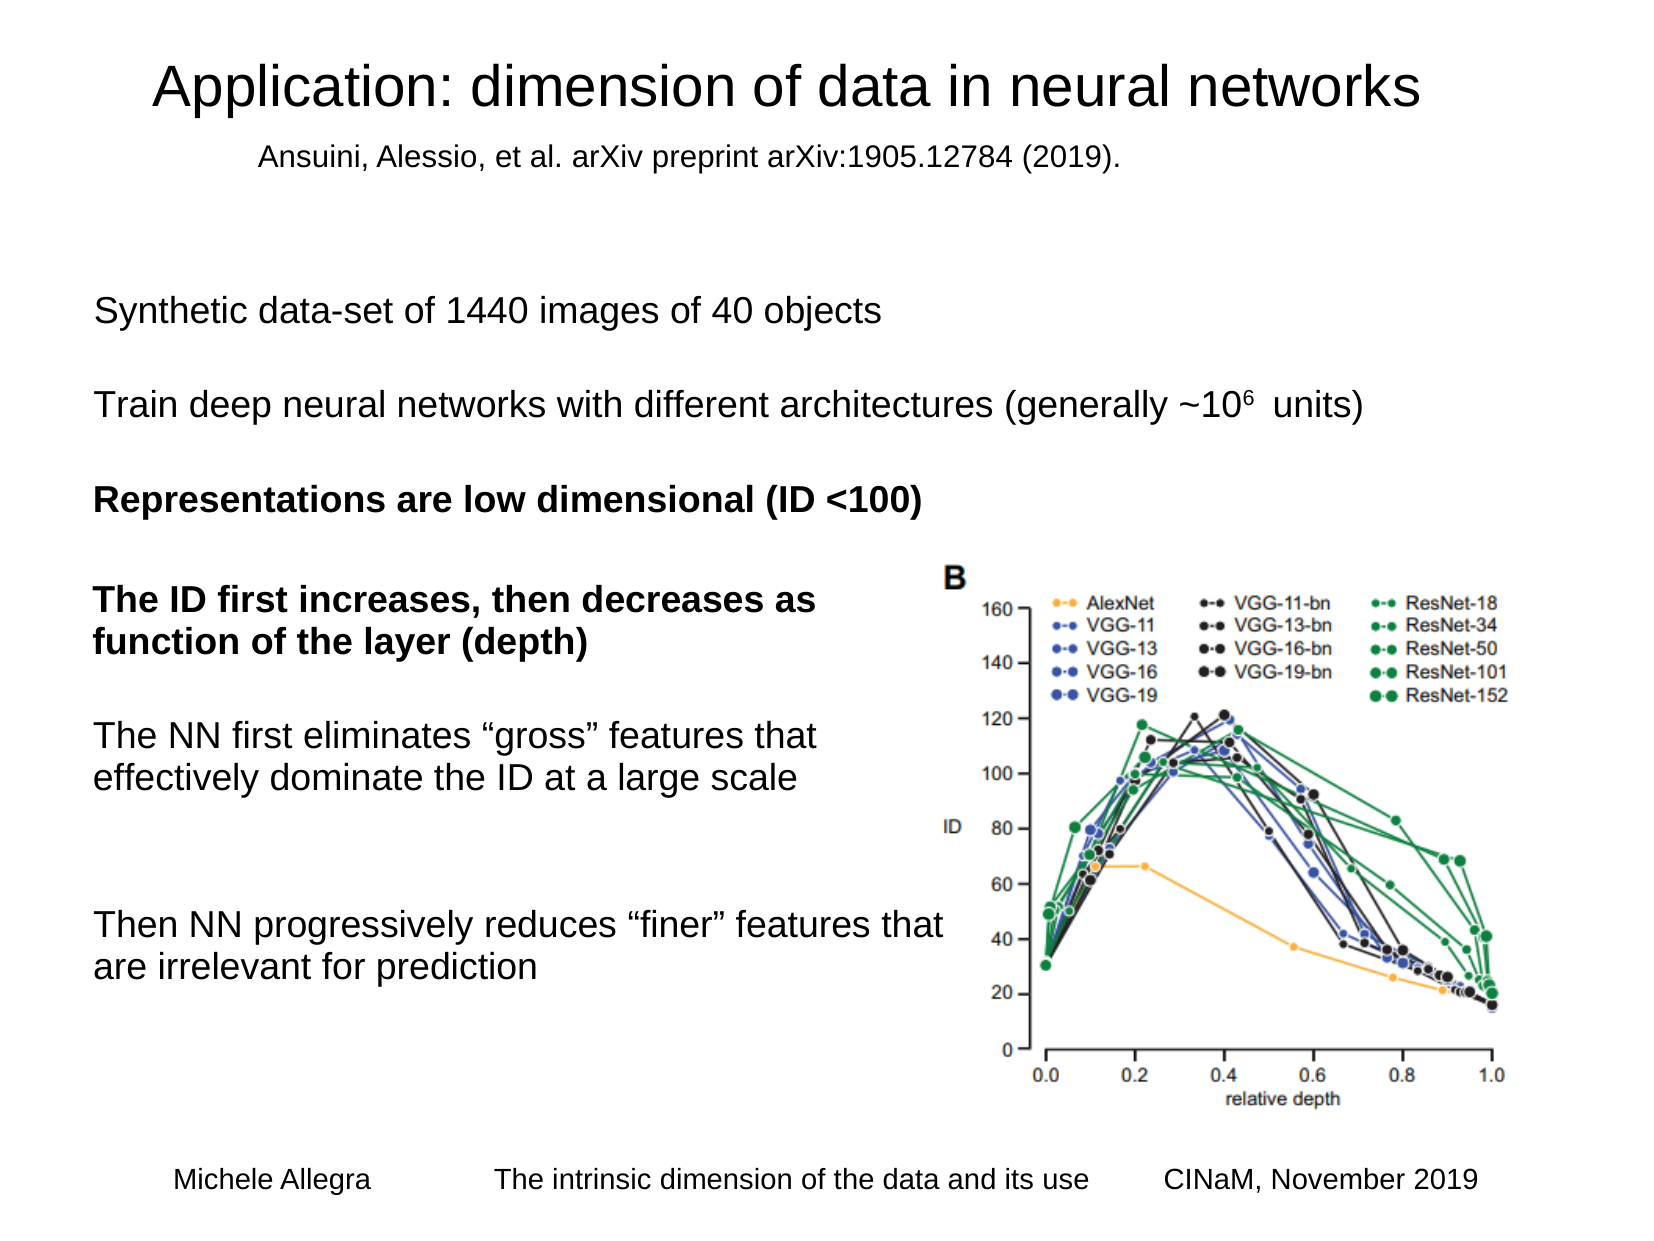

Application: dimension of data in neural networks
Ansuini, Alessio, et al. arXiv preprint arXiv:1905.12784 (2019).
Synthetic data-set of 1440 images of 40 objects
Train deep neural networks with different architectures (generally ~106 units)
Representations are low dimensional (ID <100)
The ID first increases, then decreases as
function of the layer (depth)
The NN first eliminates “gross” features that
effectively dominate the ID at a large scale
Then NN progressively reduces “finer” features that
are irrelevant for prediction
# Michele Allegra The intrinsic dimension of the data and its use CINaM, November 2019